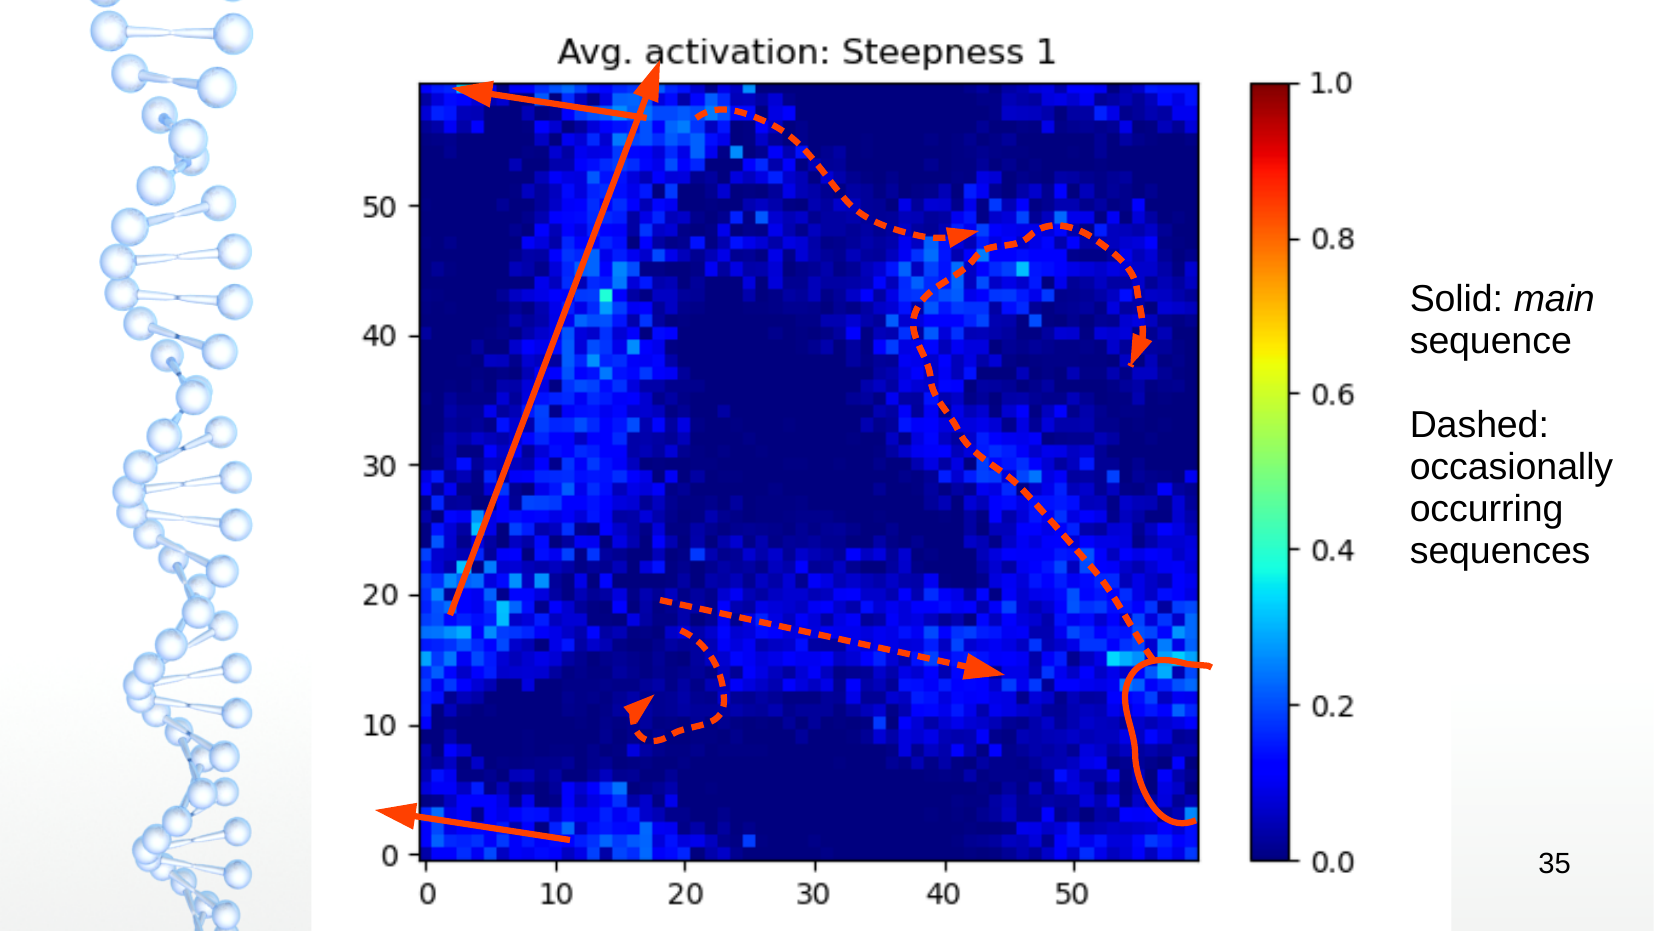

#
Solid: main
sequence
Dashed:
occasionally
occurring
sequences
35